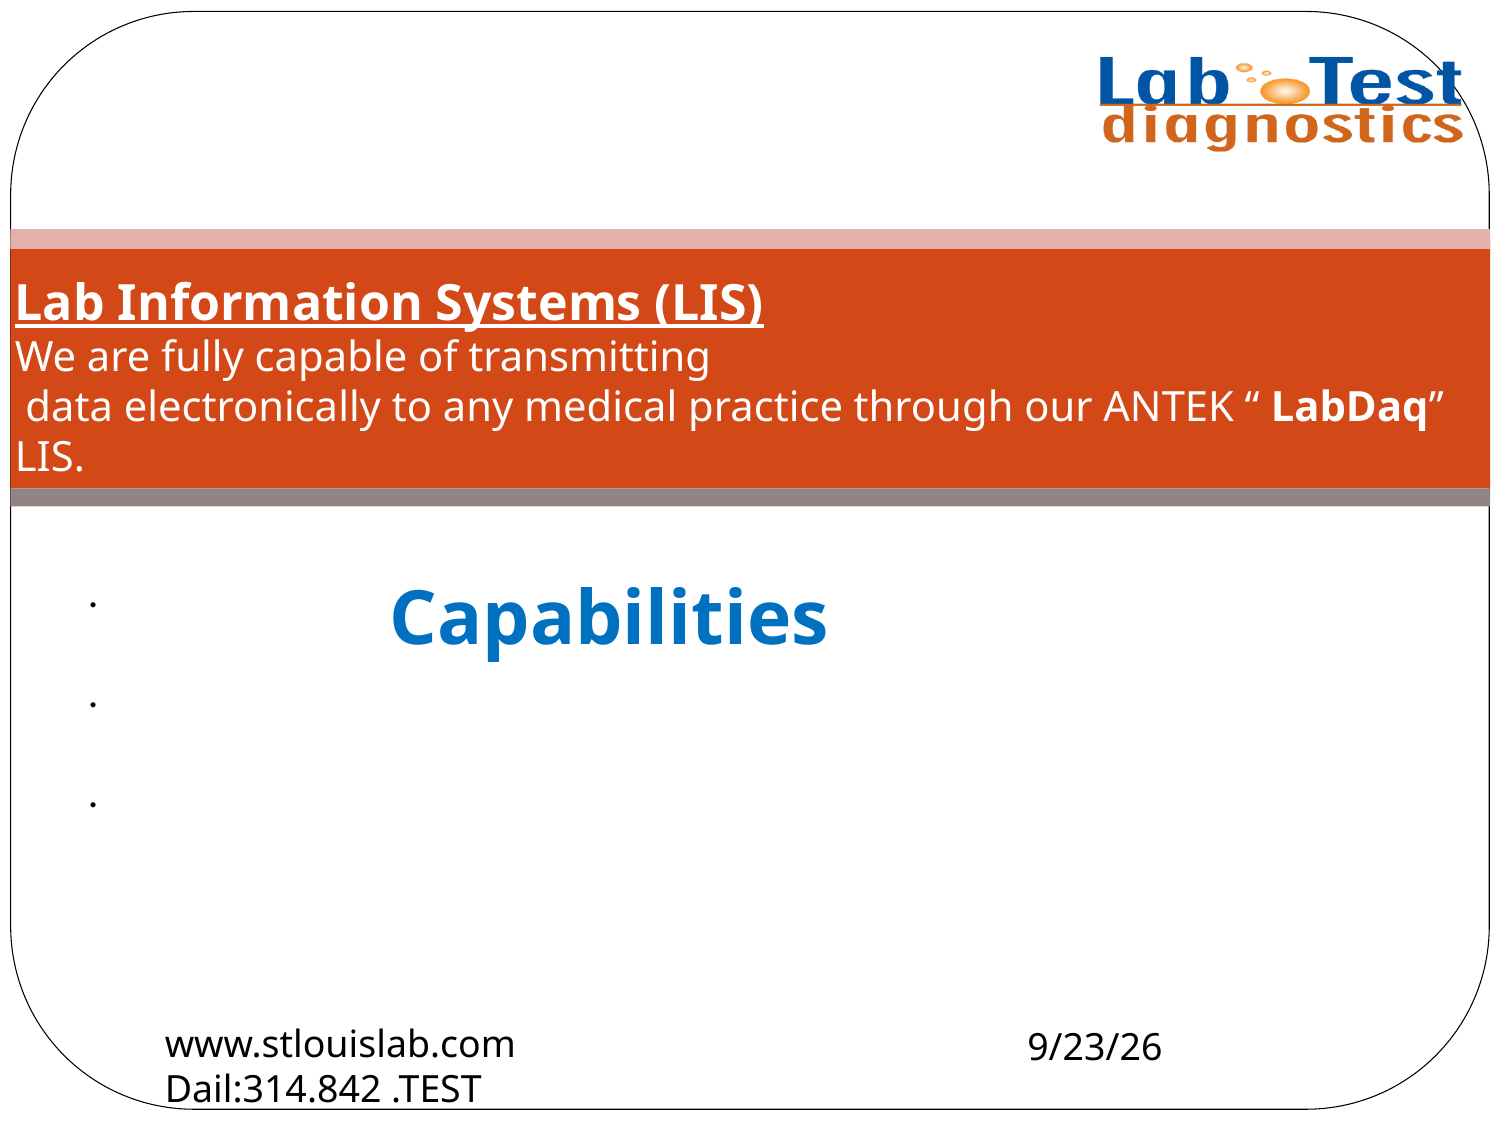

Capabilities
# Lab Information Systems (LIS)
We are fully capable of transmitting
 data electronically to any medical practice through our ANTEK “ LabDaq” LIS.
We can support EMR/EHR interface integration
 for real time result delivery and records.
If the practice is not LIS ready, we can install a computer terminal
that will give access to patients report.
Auto fax reporting system as soon as test is completed.
www.stlouislab.com Dail:314.842 .TEST